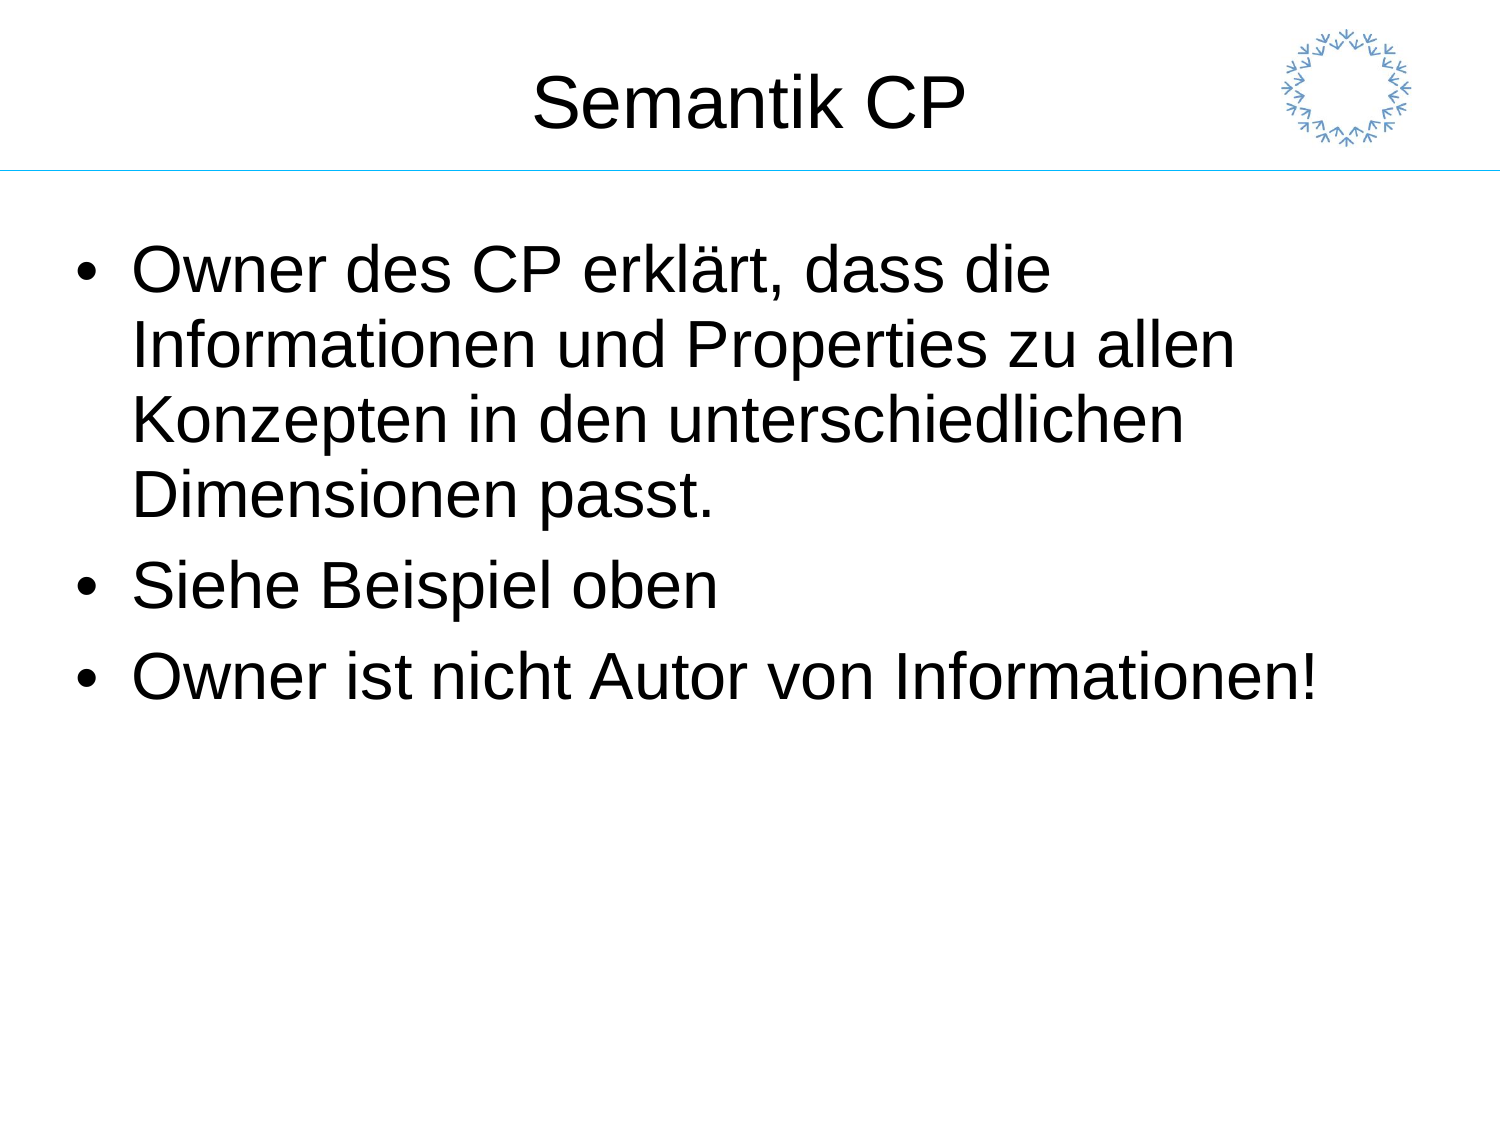

# Semantik CP
Owner des CP erklärt, dass die Informationen und Properties zu allen Konzepten in den unterschiedlichen Dimensionen passt.
Siehe Beispiel oben
Owner ist nicht Autor von Informationen!